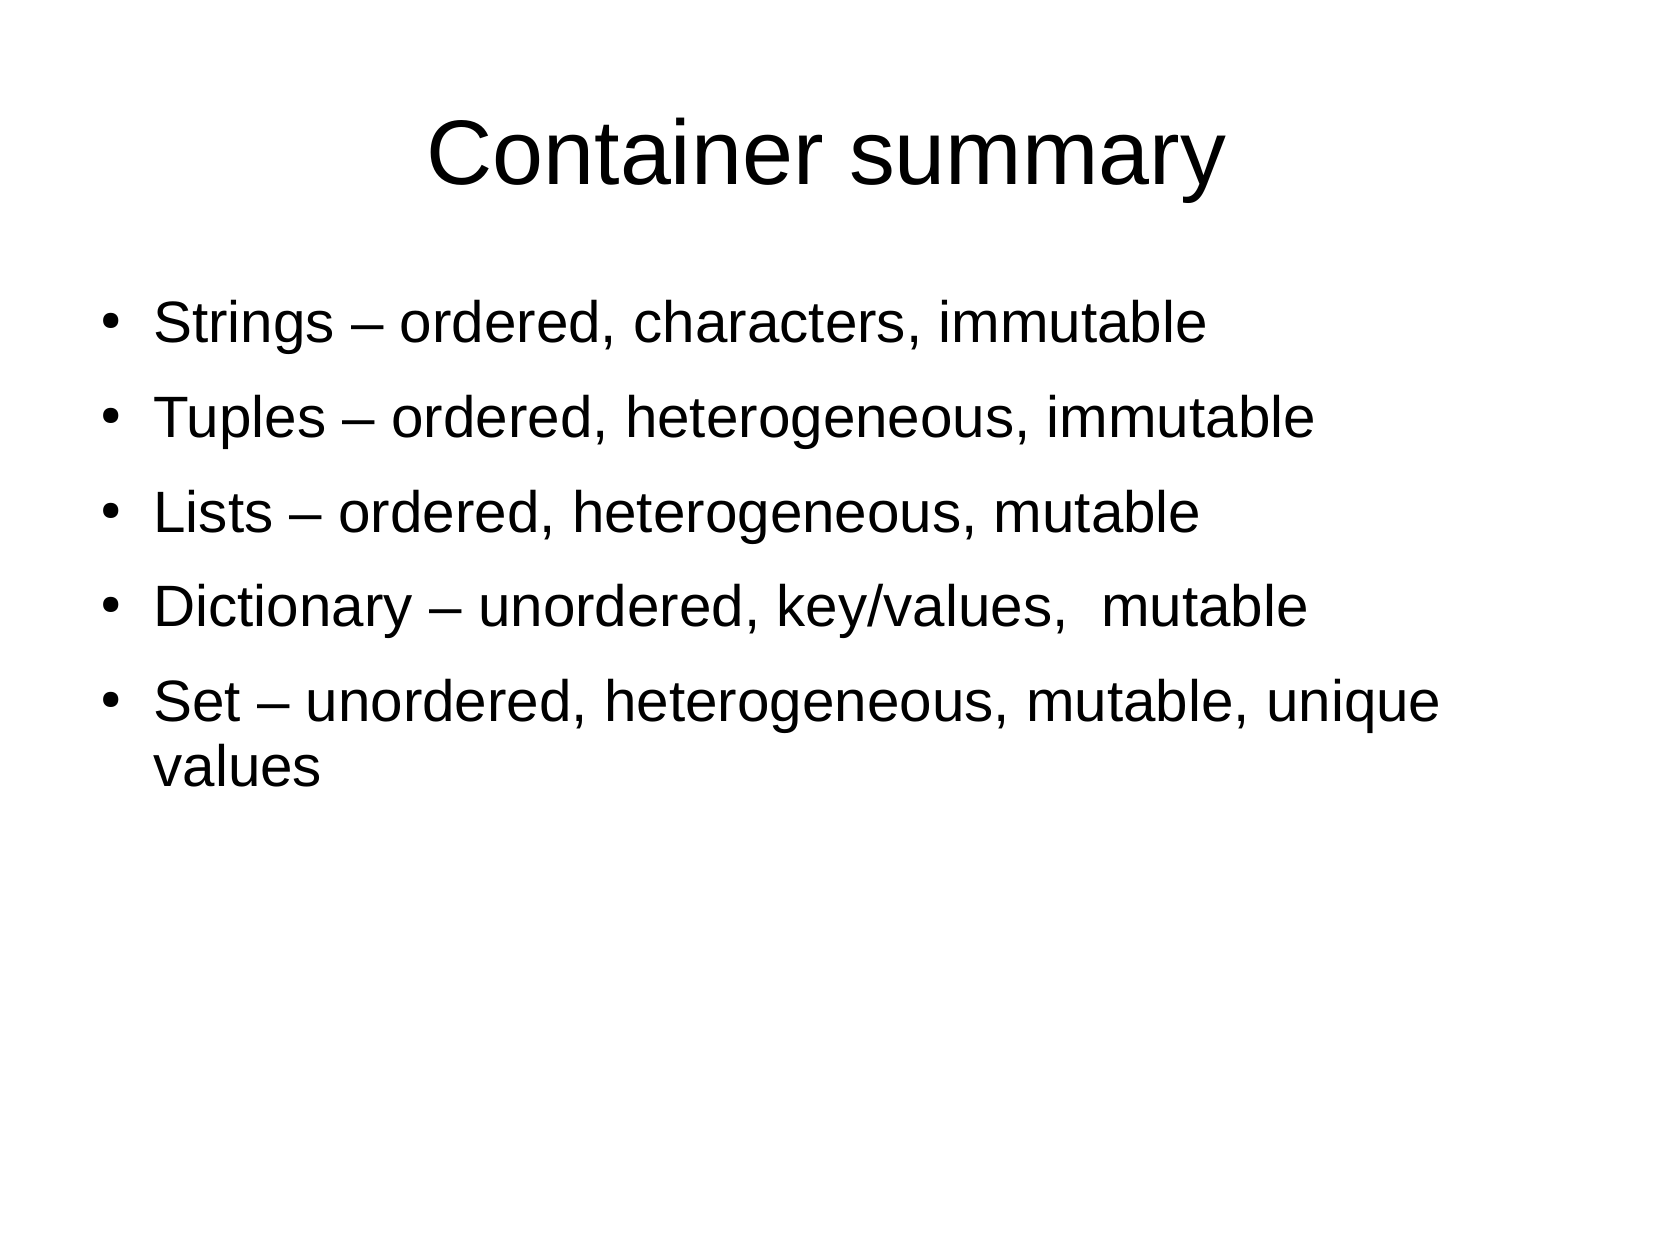

# Container summary
Strings – ordered, characters, immutable
Tuples – ordered, heterogeneous, immutable
Lists – ordered, heterogeneous, mutable
Dictionary – unordered, key/values, mutable
Set – unordered, heterogeneous, mutable, unique values